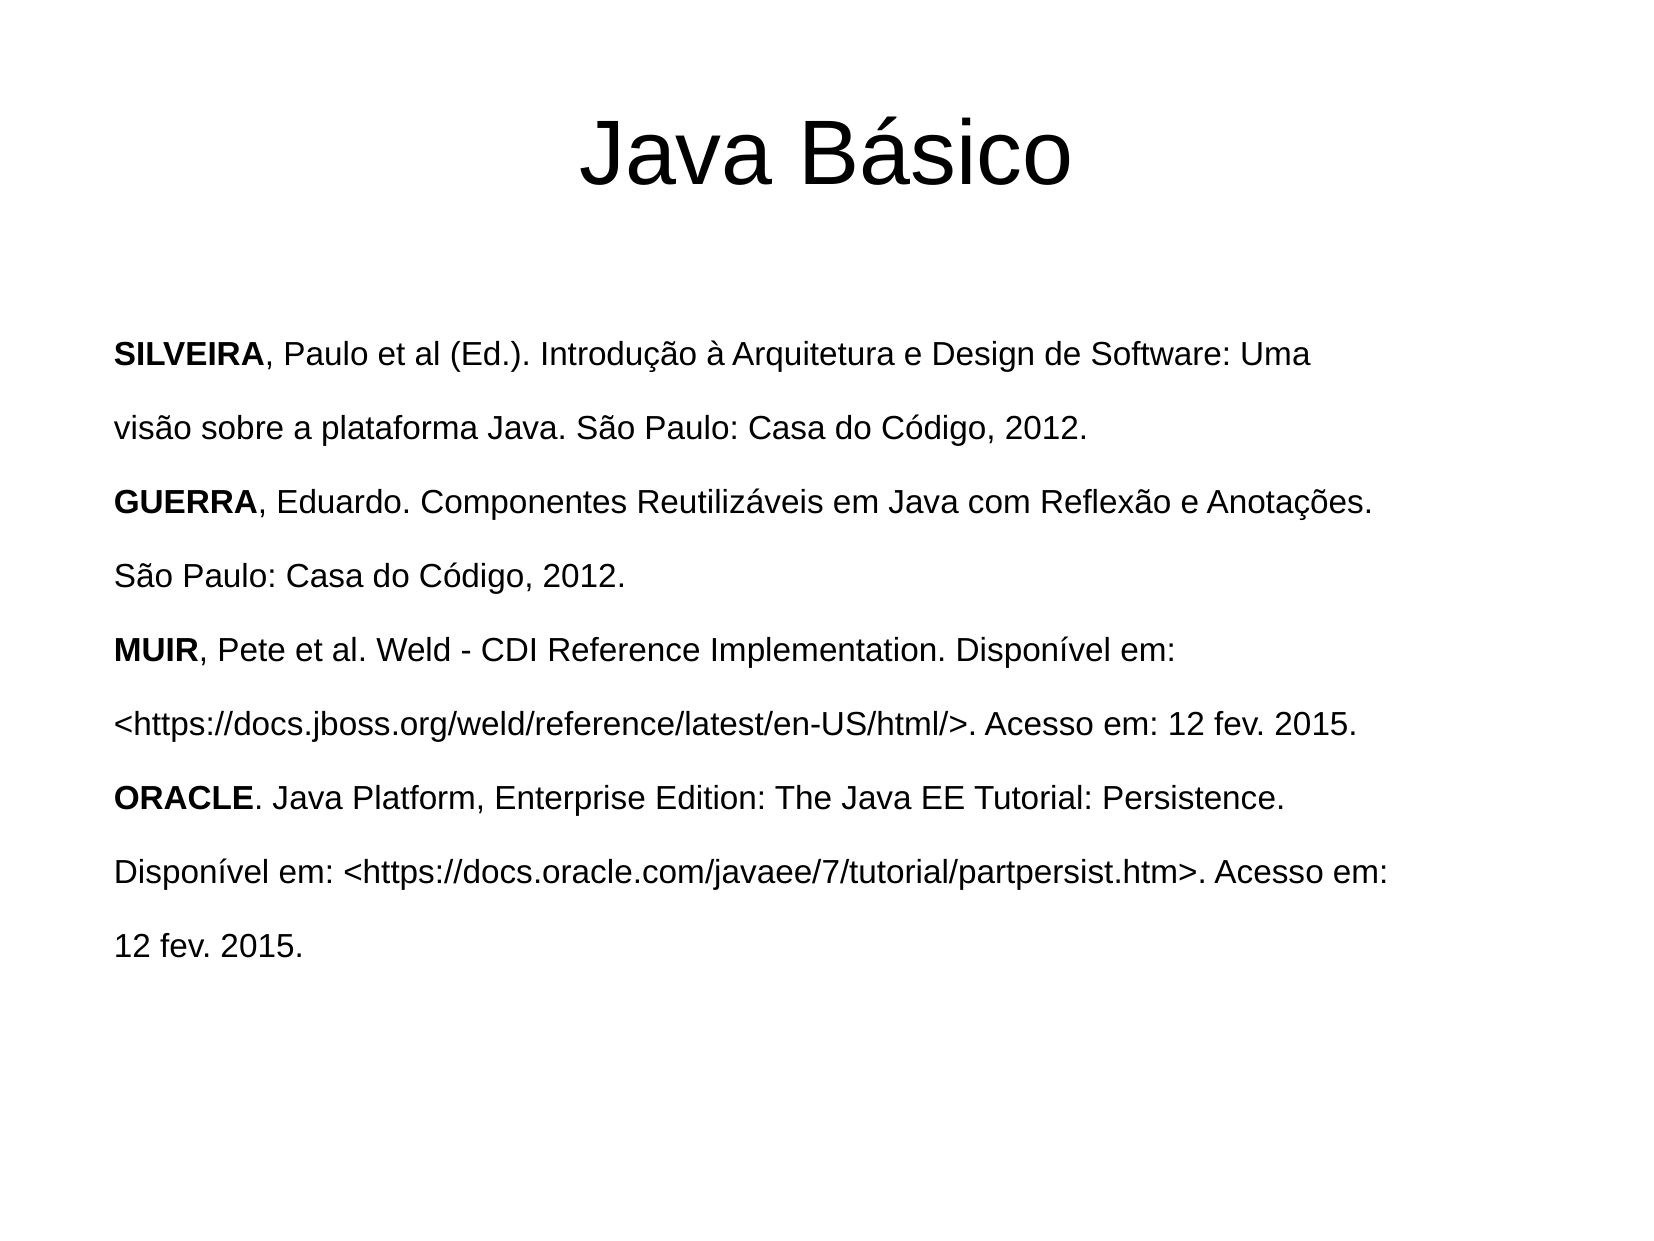

# Java Básico
SILVEIRA, Paulo et al (Ed.). Introdução à Arquitetura e Design de Software: Uma
visão sobre a plataforma Java. São Paulo: Casa do Código, 2012.
GUERRA, Eduardo. Componentes Reutilizáveis em Java com Reflexão e Anotações.
São Paulo: Casa do Código, 2012.
MUIR, Pete et al. Weld - CDI Reference Implementation. Disponível em:
<https://docs.jboss.org/weld/reference/latest/en-US/html/>. Acesso em: 12 fev. 2015.
ORACLE. Java Platform, Enterprise Edition: The Java EE Tutorial: Persistence.
Disponível em: <https://docs.oracle.com/javaee/7/tutorial/partpersist.htm>. Acesso em:
12 fev. 2015.